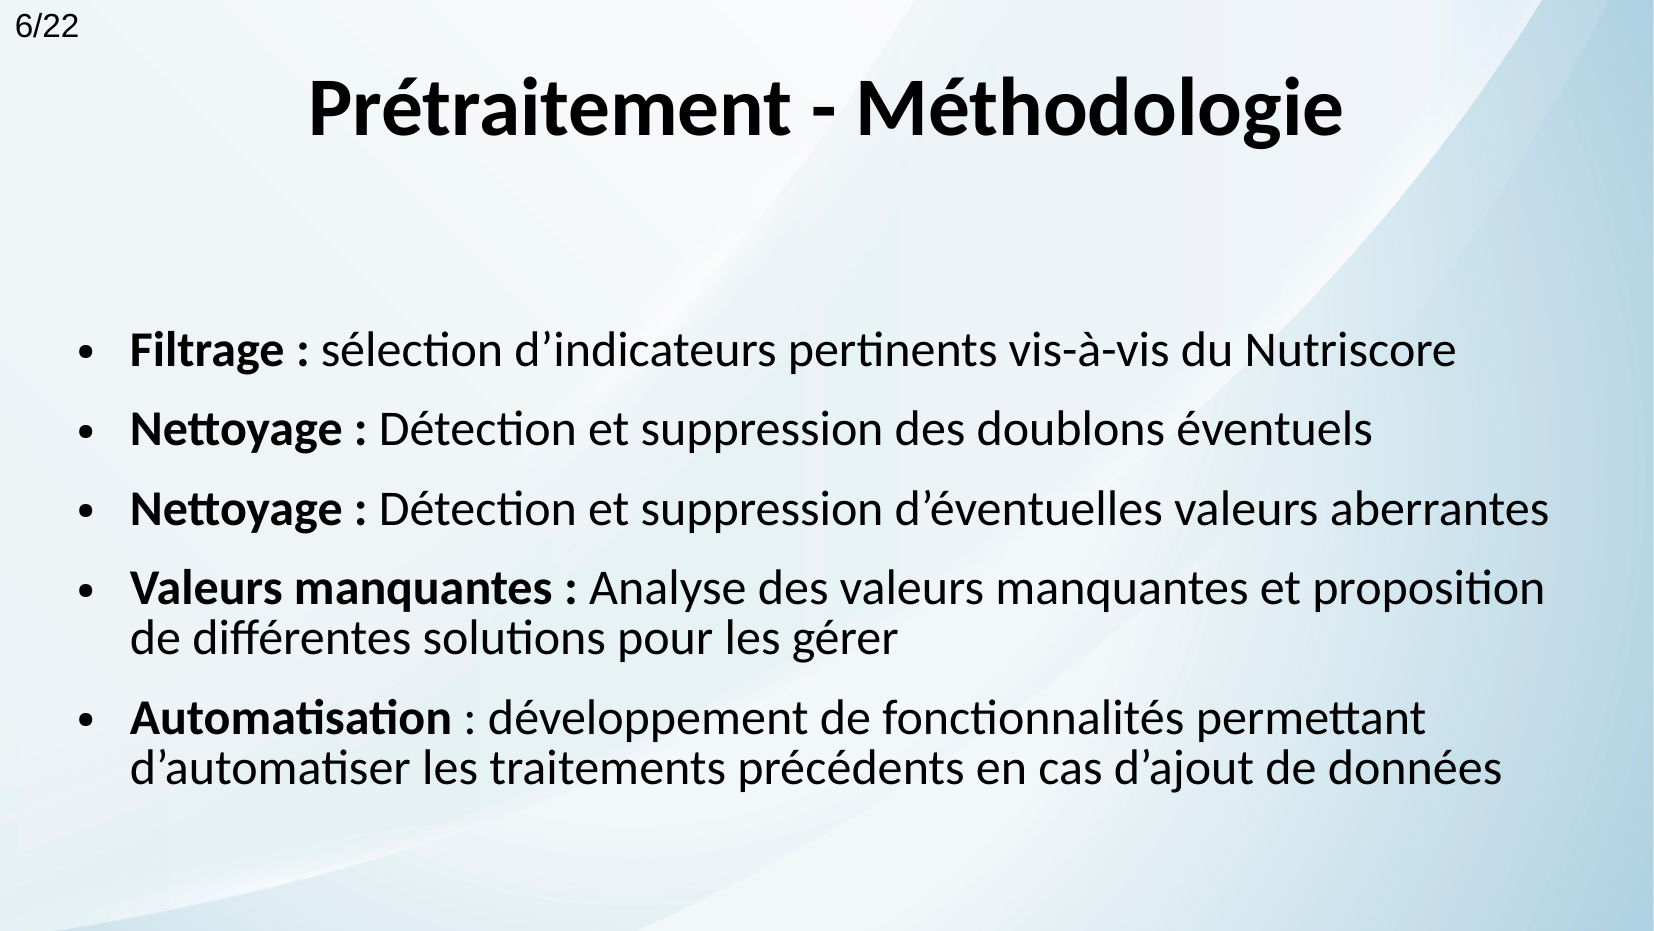

6/22
# Prétraitement - Méthodologie
Filtrage : sélection d’indicateurs pertinents vis-à-vis du Nutriscore
Nettoyage : Détection et suppression des doublons éventuels
Nettoyage : Détection et suppression d’éventuelles valeurs aberrantes
Valeurs manquantes : Analyse des valeurs manquantes et proposition de différentes solutions pour les gérer
Automatisation : développement de fonctionnalités permettant d’automatiser les traitements précédents en cas d’ajout de données